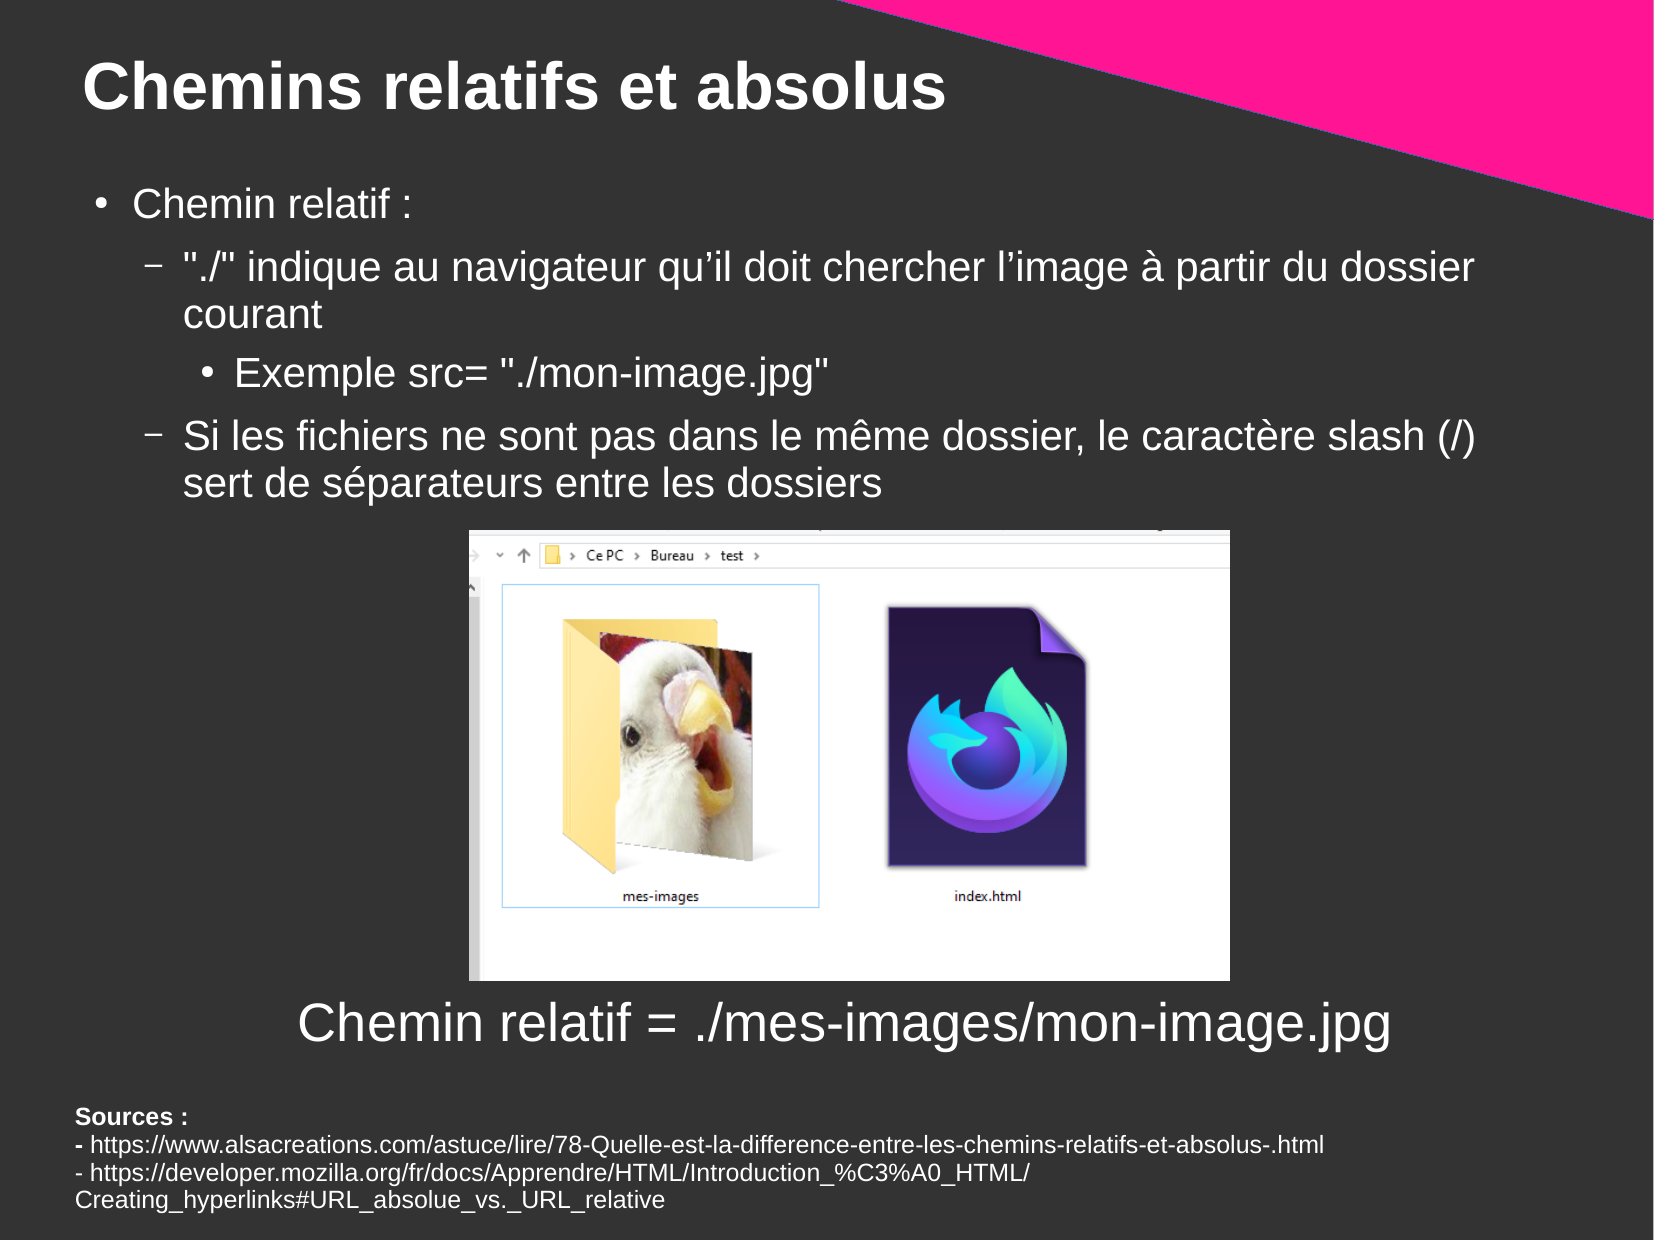

# Chemins relatifs et absolus
Chemin relatif :
"./" indique au navigateur qu’il doit chercher l’image à partir du dossier courant
Exemple src= "./mon-image.jpg"
Si les fichiers ne sont pas dans le même dossier, le caractère slash (/) sert de séparateurs entre les dossiers
Chemin relatif = ./mes-images/mon-image.jpg
Sources :
- https://www.alsacreations.com/astuce/lire/78-Quelle-est-la-difference-entre-les-chemins-relatifs-et-absolus-.html
- https://developer.mozilla.org/fr/docs/Apprendre/HTML/Introduction_%C3%A0_HTML/Creating_hyperlinks#URL_absolue_vs._URL_relative